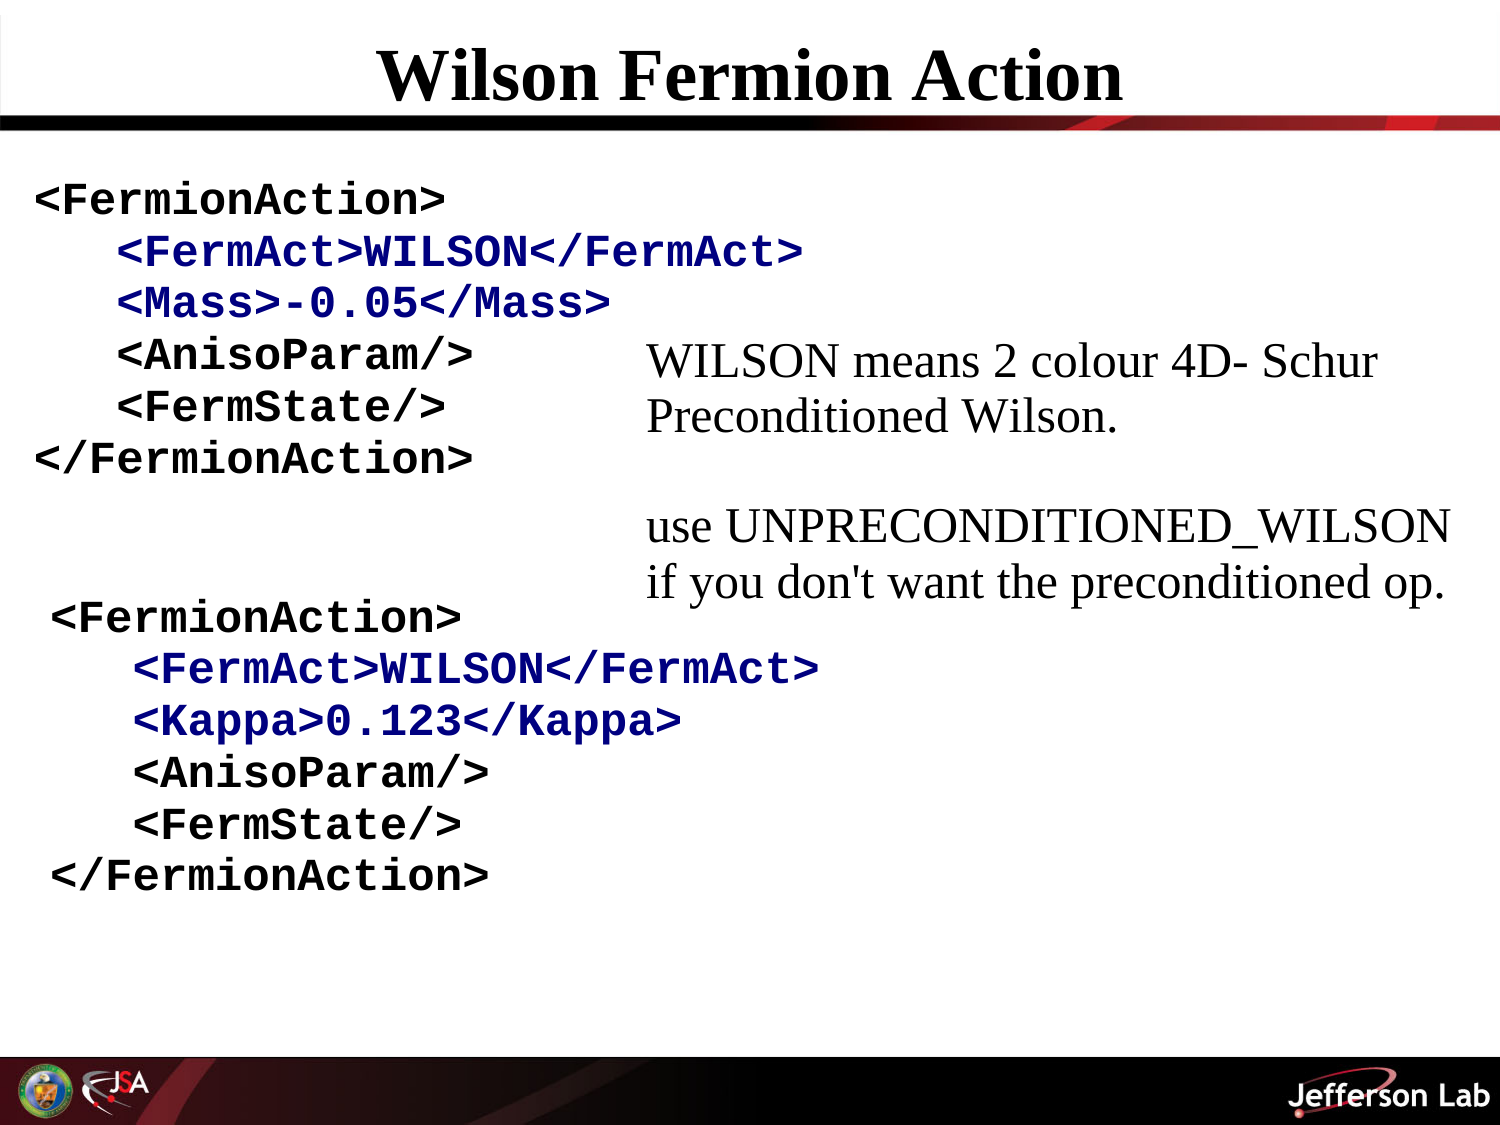

# Wilson Fermion Action
<FermionAction>
 <FermAct>WILSON</FermAct>
 <Mass>-0.05</Mass>
 <AnisoParam/>
 <FermState/>
</FermionAction>
WILSON means 2 colour 4D- Schur Preconditioned Wilson.
use UNPRECONDITIONED_WILSON
if you don't want the preconditioned op.
<FermionAction>
 <FermAct>WILSON</FermAct>
 <Kappa>0.123</Kappa>
 <AnisoParam/>
 <FermState/>
</FermionAction>